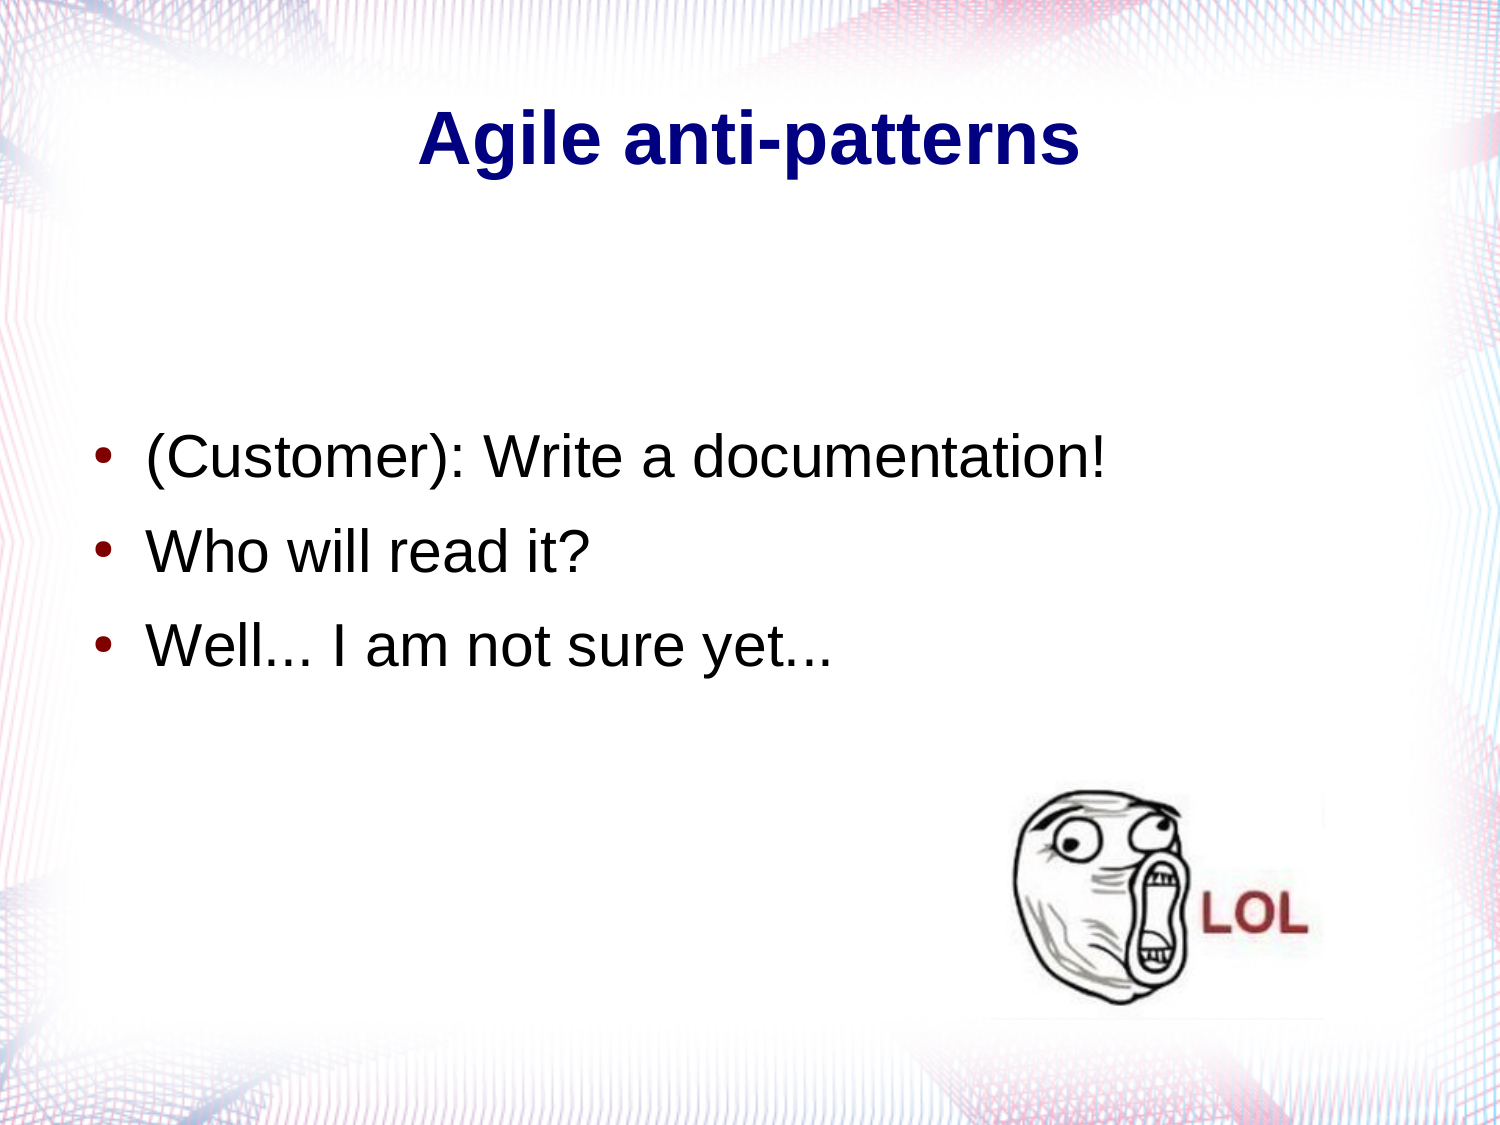

# Agile anti-patterns
(Customer): Write a documentation!
Who will read it?
Well... I am not sure yet...